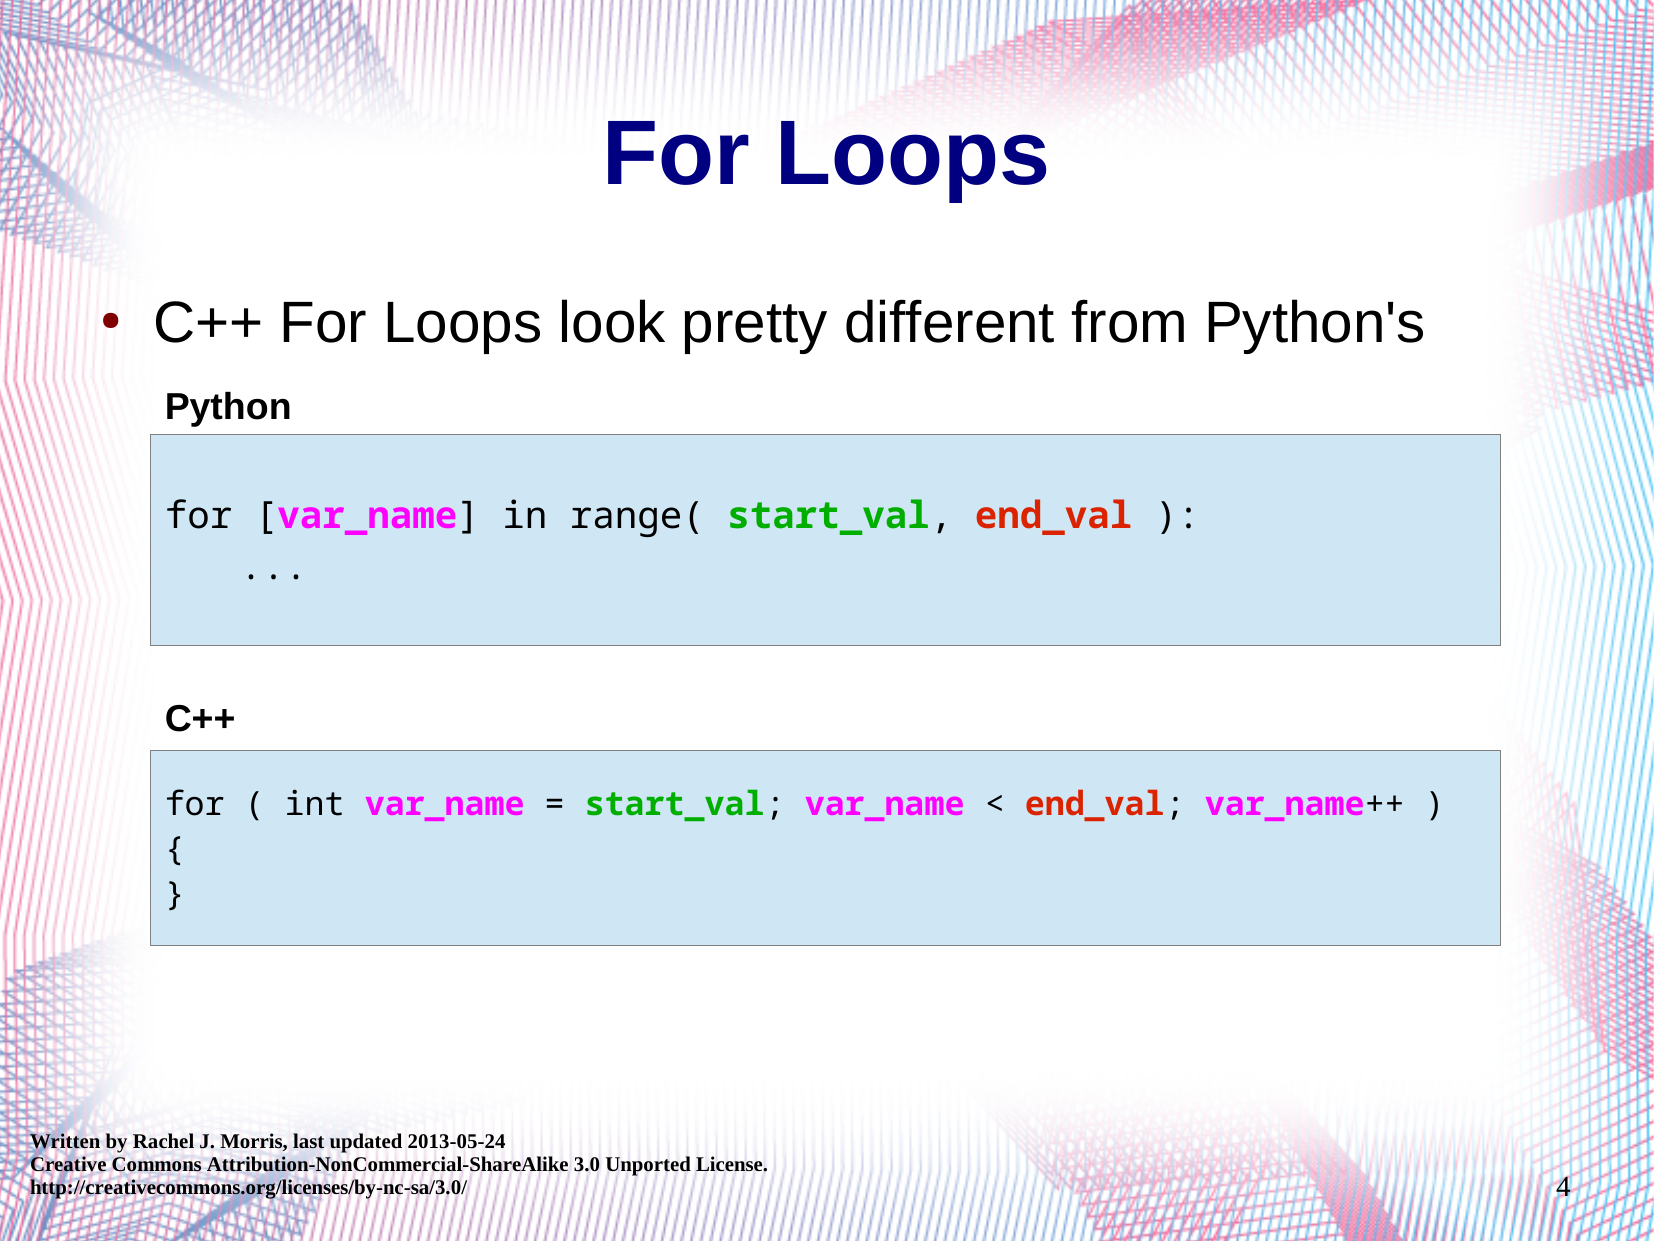

# For Loops
C++ For Loops look pretty different from Python's
Python
for [var_name] in range( start_val, end_val ):
	...
C++
for ( int var_name = start_val; var_name < end_val; var_name++ )
{
}
4